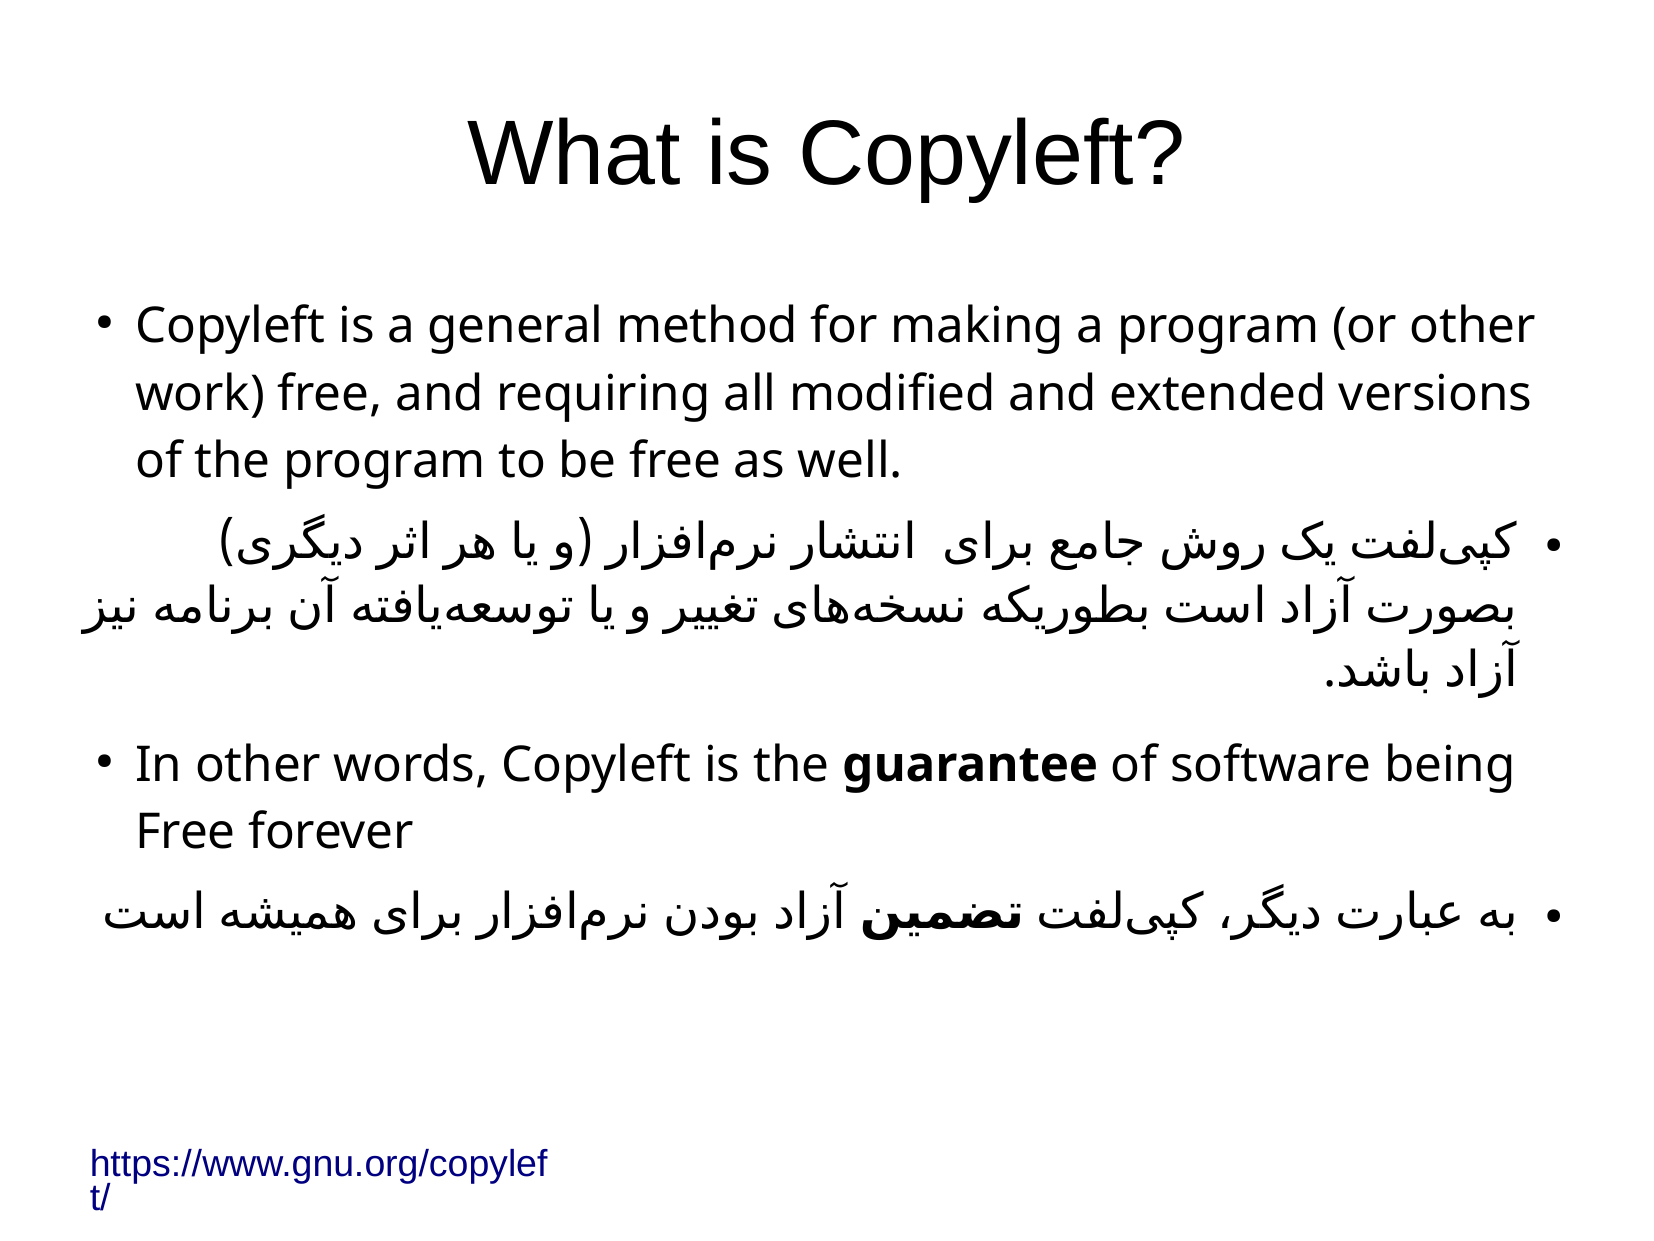

# What is Copyleft?
Copyleft is a general method for making a program (or other work) free, and requiring all modified and extended versions of the program to be free as well.
کپی‌لفت یک روش جامع برای انتشار نرم‌افزار (و یا هر اثر دیگری) بصورت آزاد است بطوریکه نسخه‌های تغییر و یا توسعه‌یافته آن برنامه نیز آزاد باشد.
In other words, Copyleft is the guarantee of software being Free forever
به عبارت دیگر، کپی‌لفت تضمین آزاد بودن نرم‌افزار برای همیشه است
https://www.gnu.org/copyleft/